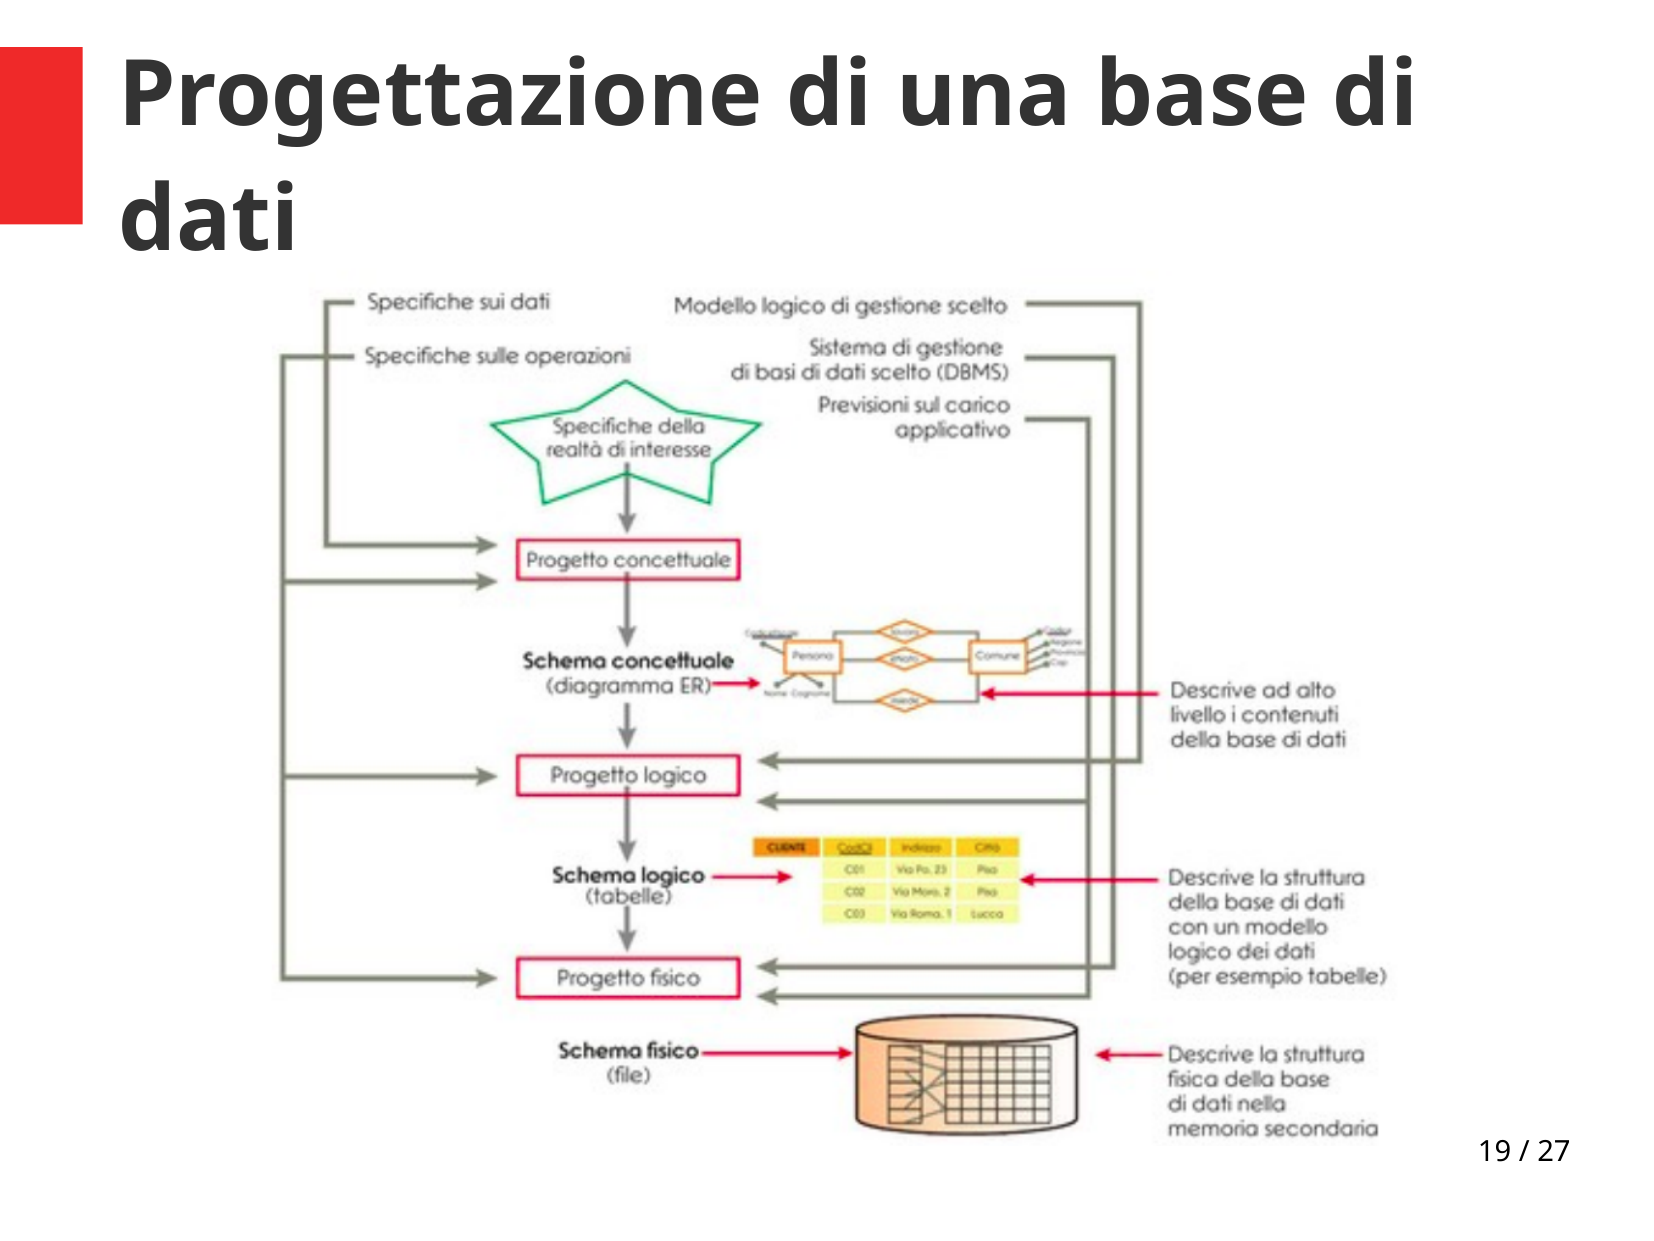

# Progettazione di una base di dati
19